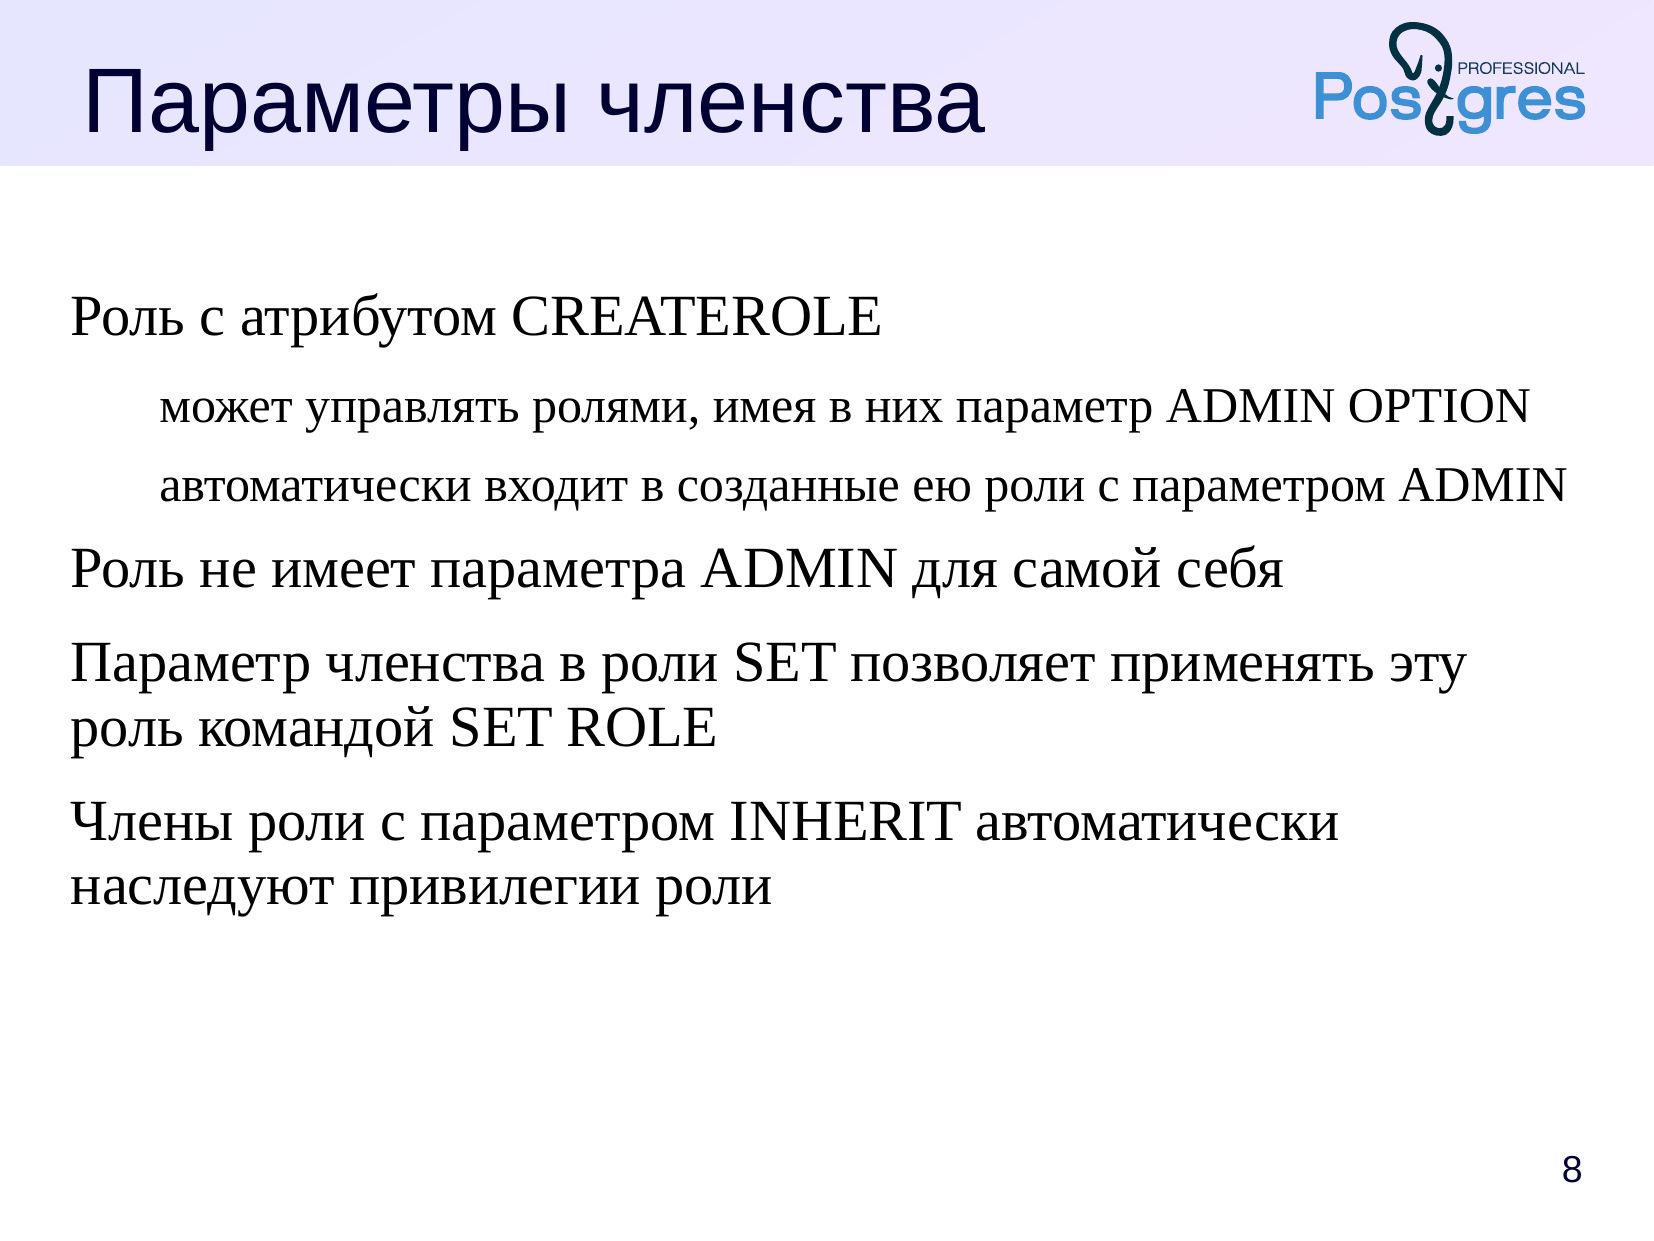

# Параметры членства
Роль с атрибутом CREATEROLE
может управлять ролями, имея в них параметр ADMIN OPTION
автоматически входит в созданные ею роли с параметром ADMIN
Роль не имеет параметра ADMIN для самой себя
Параметр членства в роли SET позволяет применять эту роль командой SET ROLE
Члены роли с параметром INHERIT автоматически наследуют привилегии роли